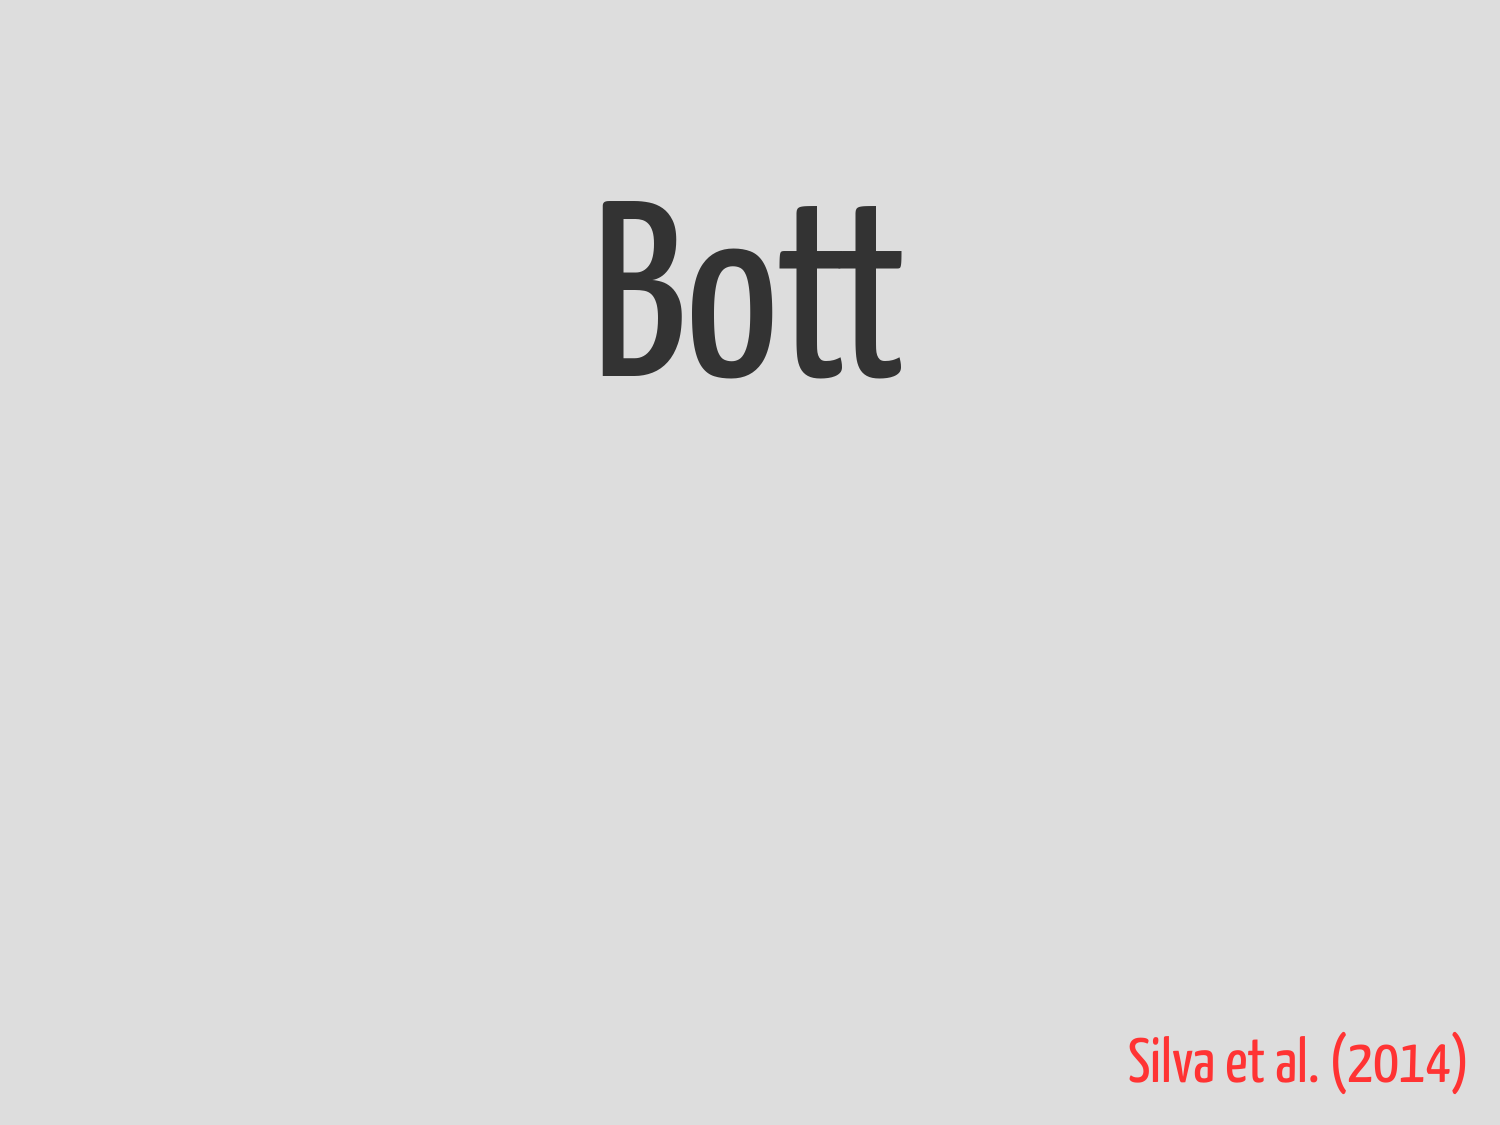

Bott
Gauss-Newton
# caso particular
Silva et al. (2014)